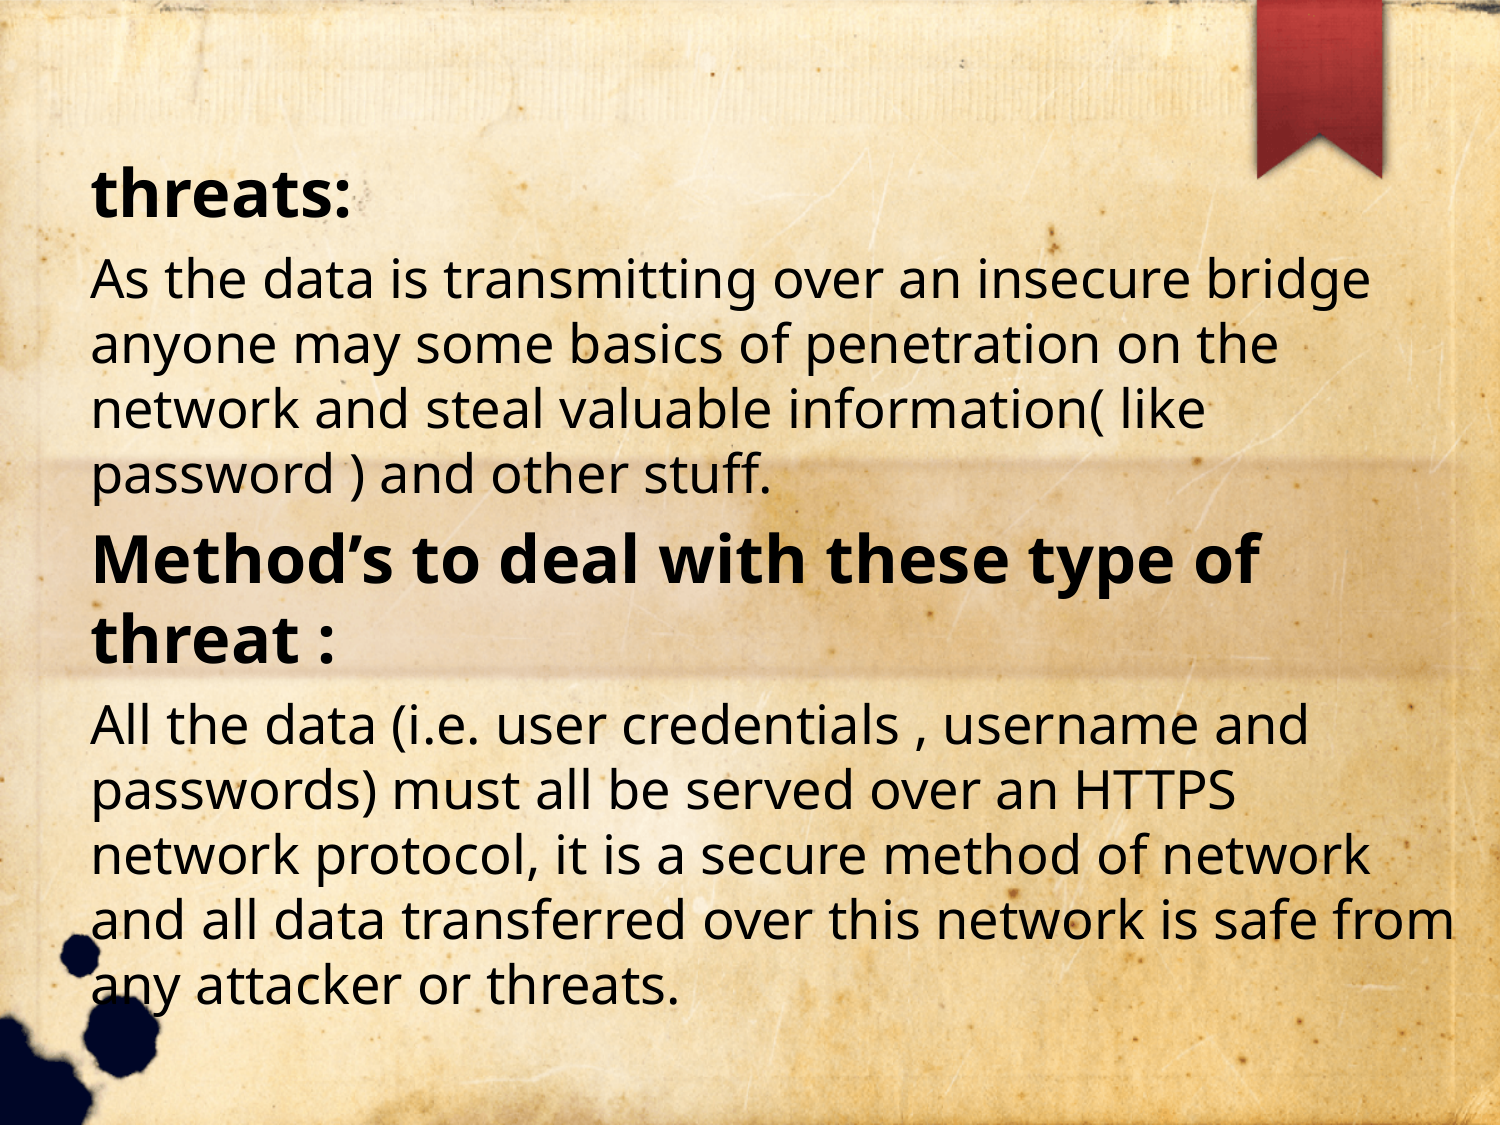

# threats:
As the data is transmitting over an insecure bridge anyone may some basics of penetration on the network and steal valuable information( like password ) and other stuff.
Method’s to deal with these type of threat :
All the data (i.e. user credentials , username and passwords) must all be served over an HTTPS network protocol, it is a secure method of network and all data transferred over this network is safe from any attacker or threats.